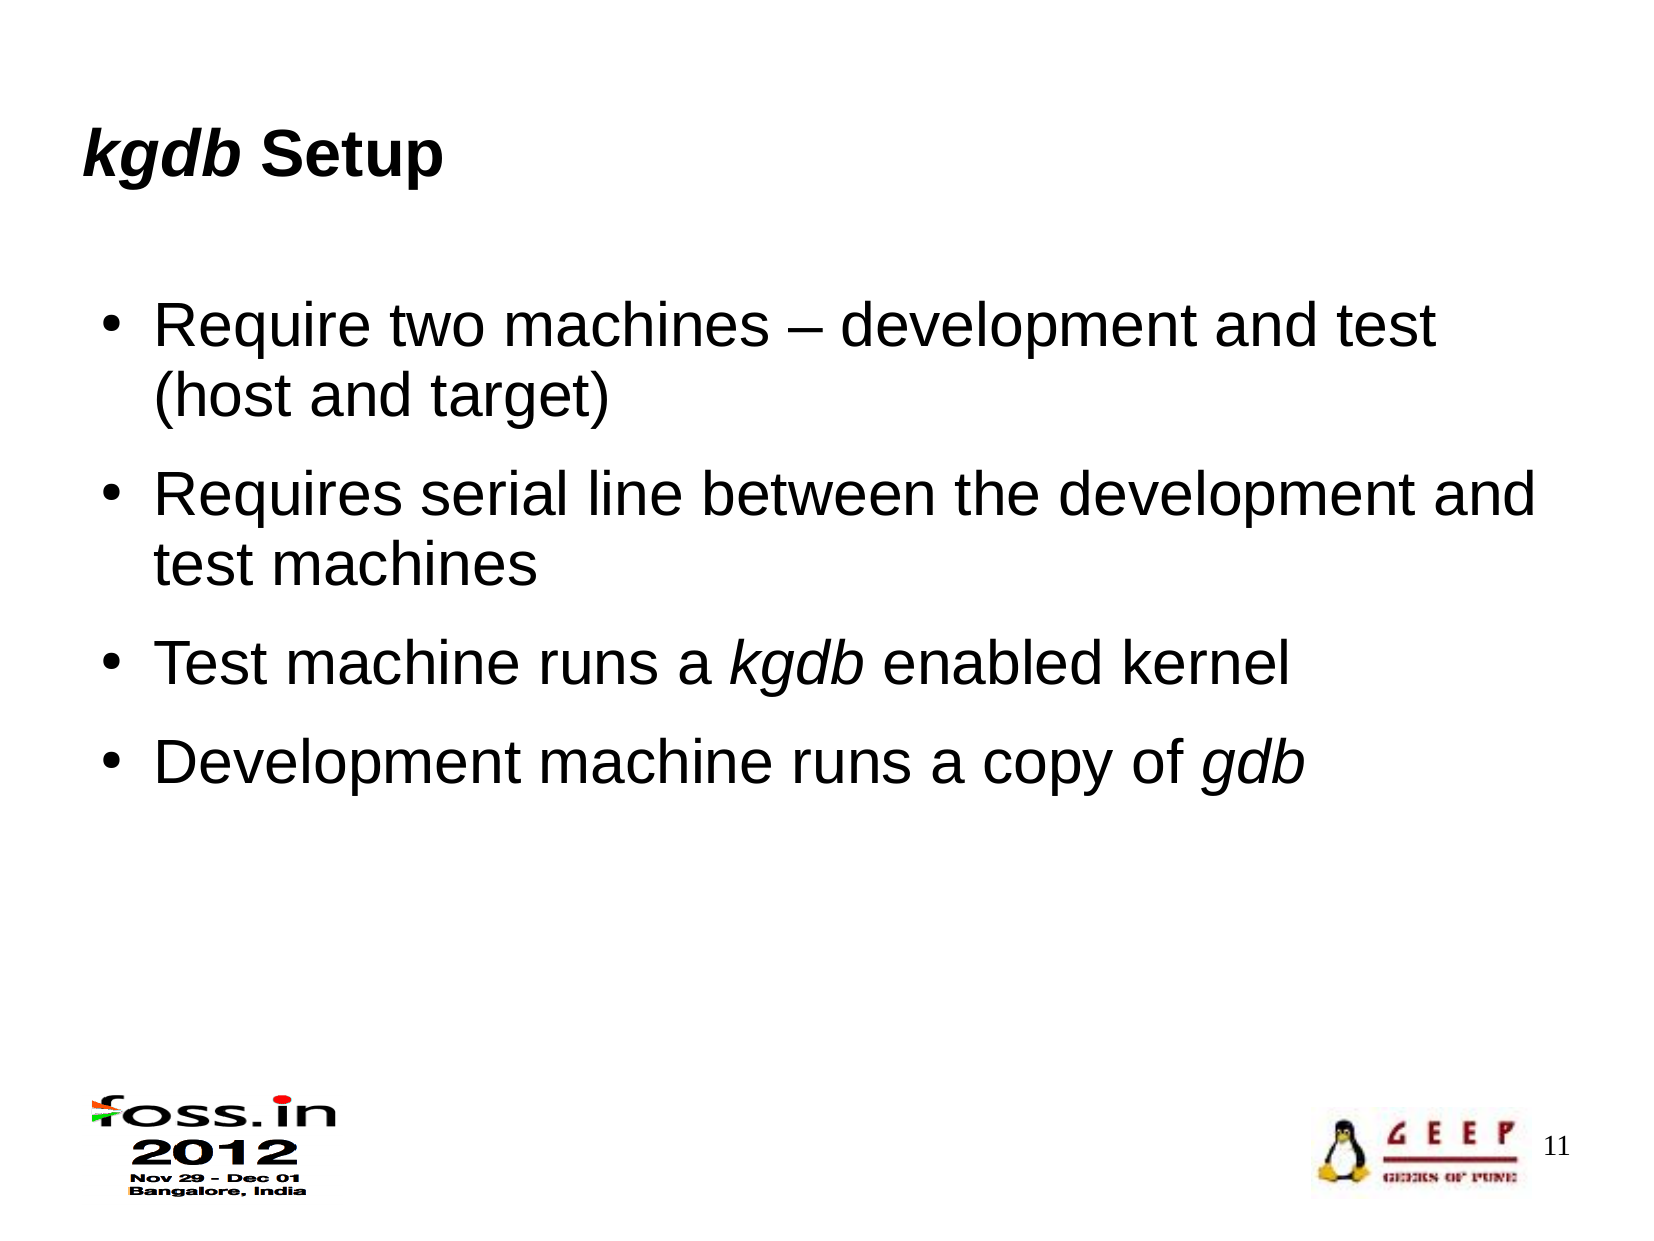

# kgdb Setup
Require two machines – development and test (host and target)
Requires serial line between the development and test machines
Test machine runs a kgdb enabled kernel
Development machine runs a copy of gdb
11